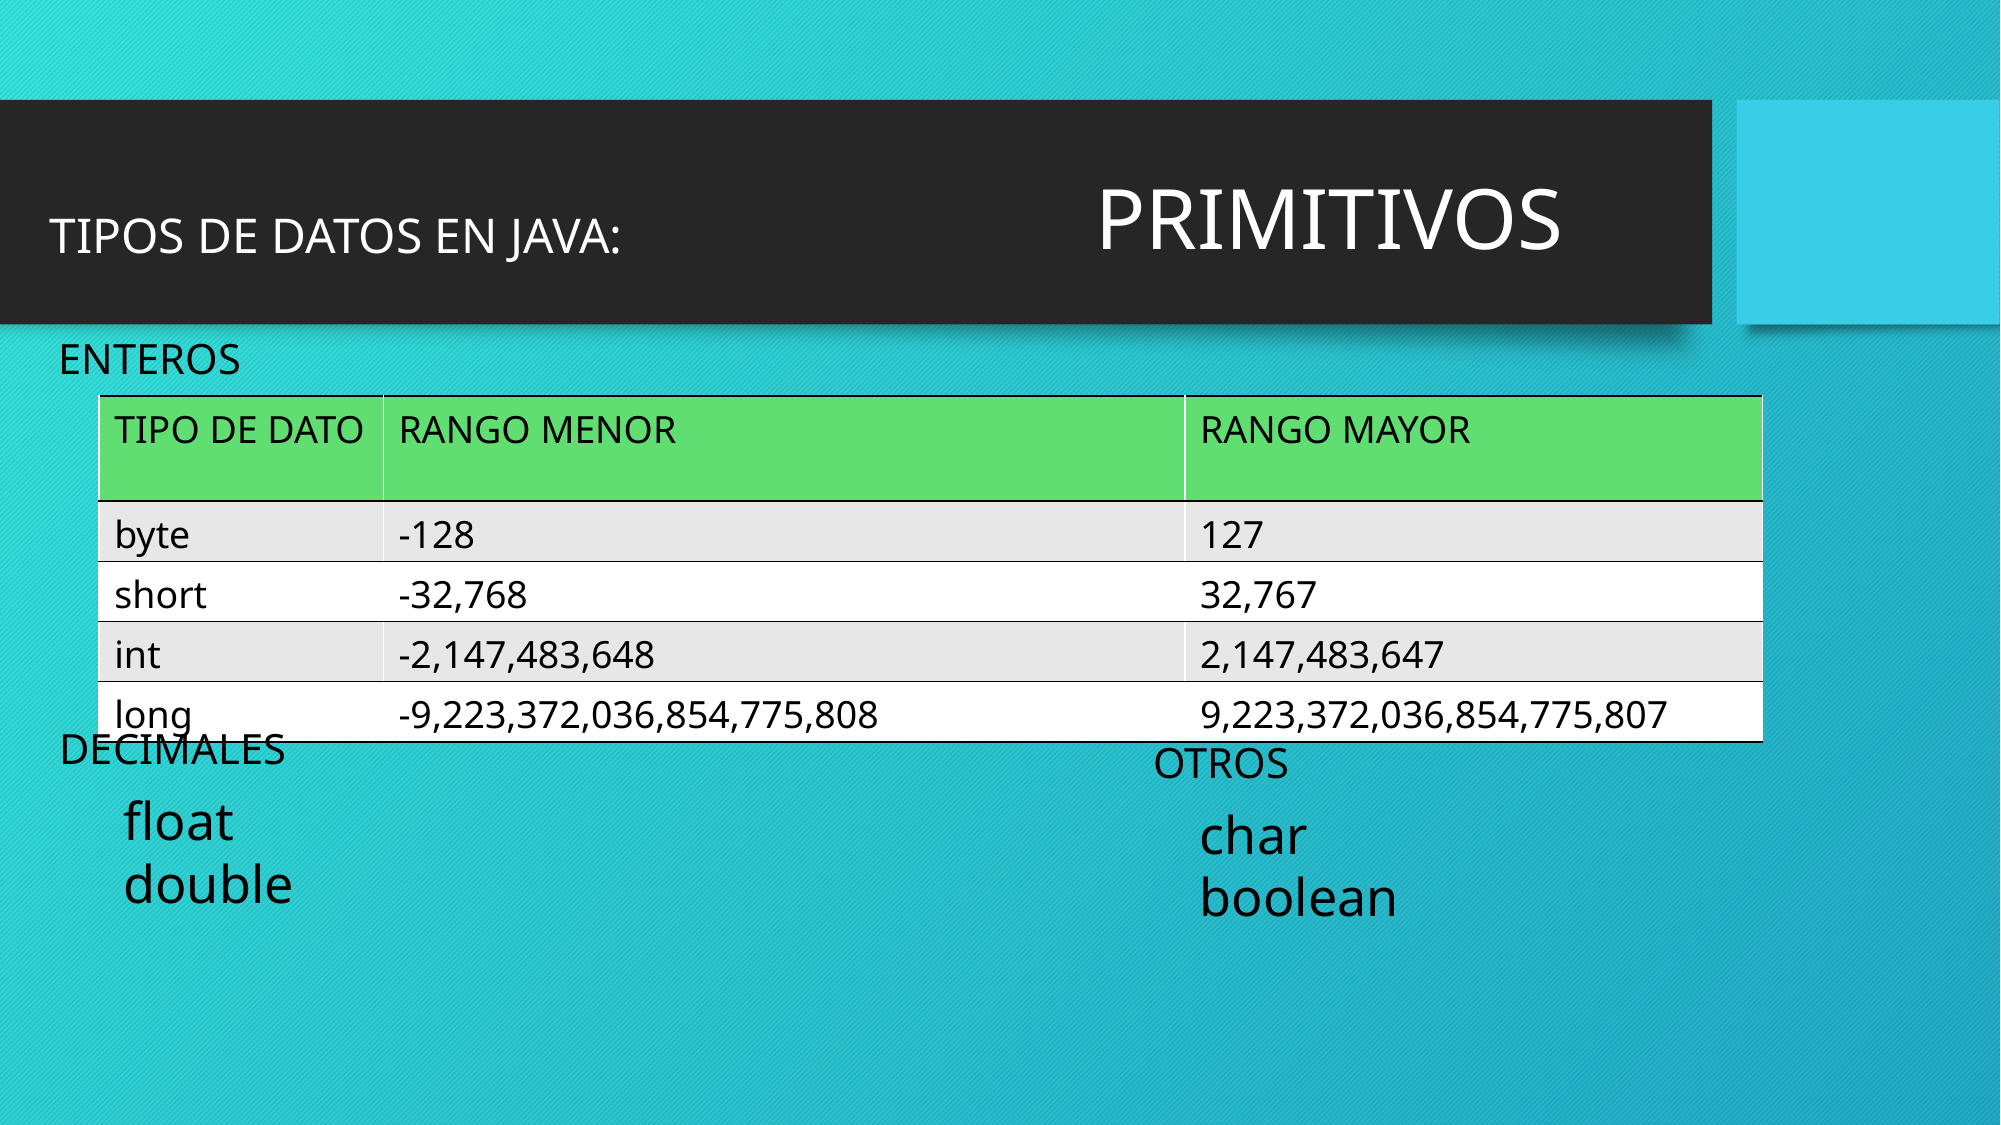

PRIMITIVOS
# TIPOS DE DATOS EN JAVA:
ENTEROS
| TIPO DE DATO | RANGO MENOR | RANGO MAYOR |
| --- | --- | --- |
| byte | -128 | 127 |
| short | -32,768 | 32,767 |
| int | -2,147,483,648 | 2,147,483,647 |
| long | -9,223,372,036,854,775,808 | 9,223,372,036,854,775,807 |
DECIMALES
OTROS
float
double
char
boolean